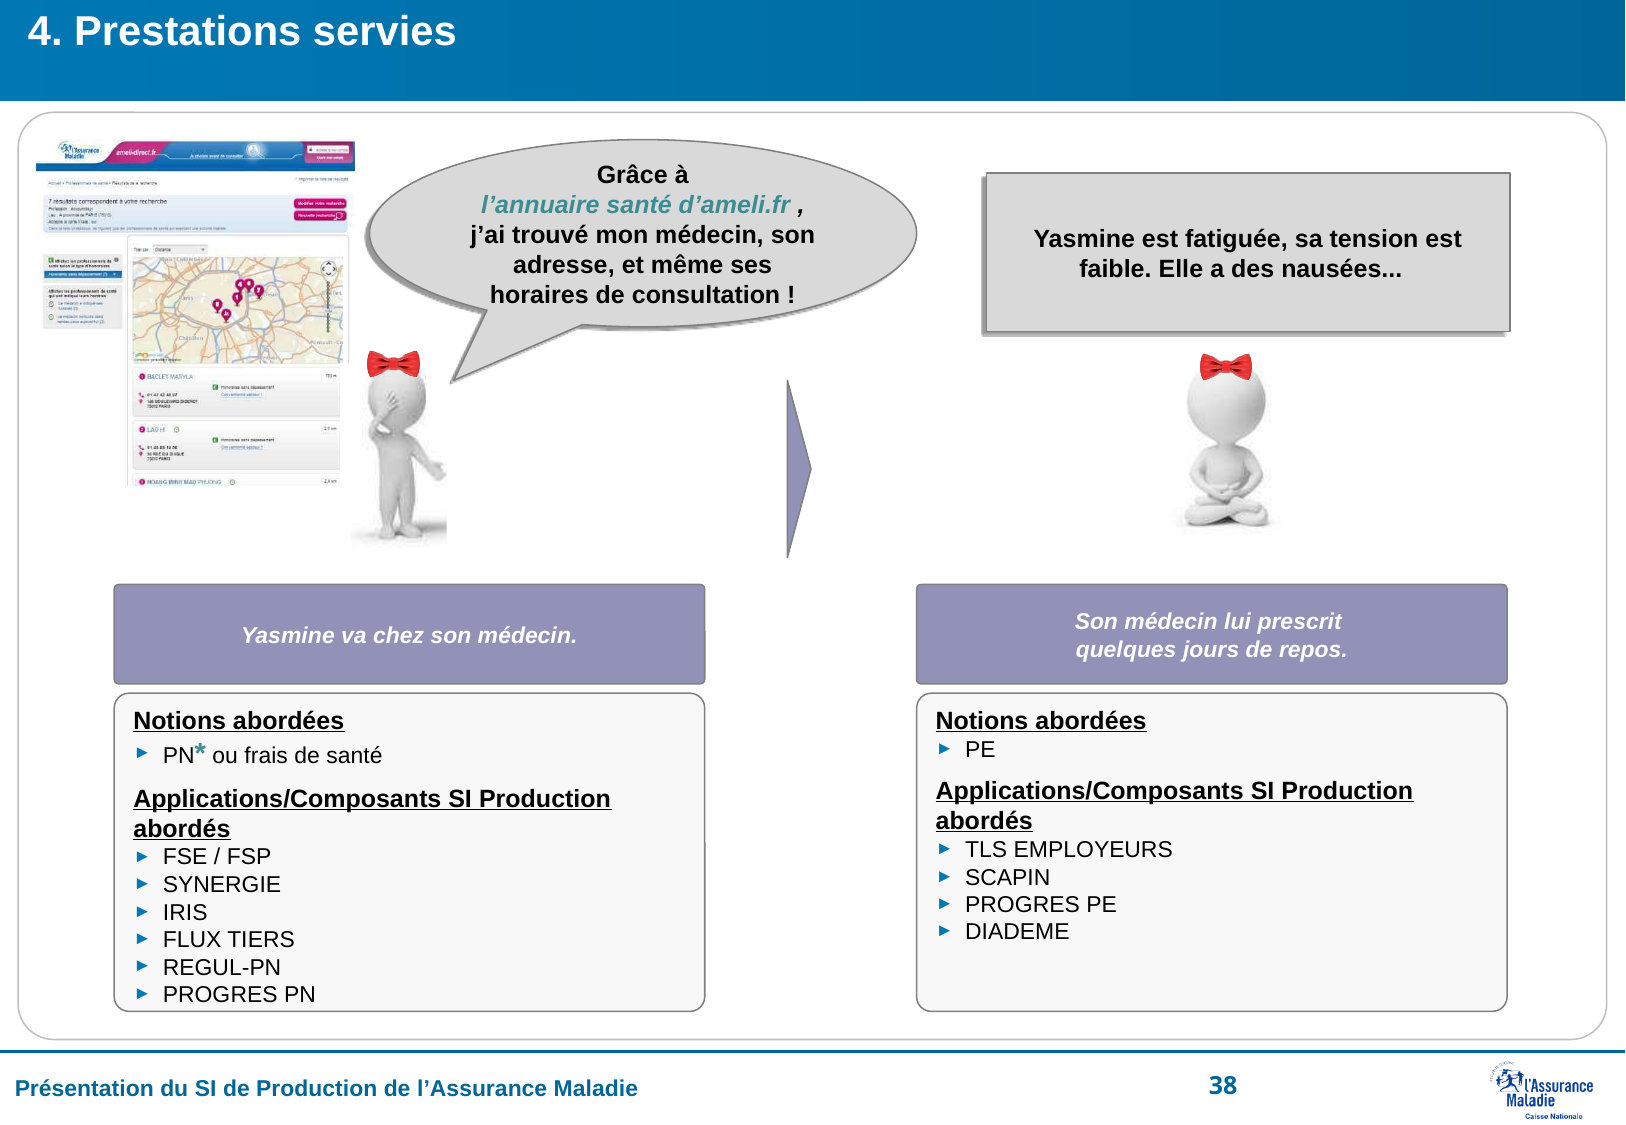

# 4. Prestations servies
Grâce à
l’annuaire santé d’ameli.fr , j’ai trouvé mon médecin, son adresse, et même ses horaires de consultation !
Yasmine est fatiguée, sa tension est faible. Elle a des nausées...
Yasmine va chez son médecin.
Son médecin lui prescrit
quelques jours de repos.
Notions abordées
PN* ou frais de santé
Applications/Composants SI Production abordés
FSE / FSP
SYNERGIE
IRIS
FLUX TIERS
REGUL-PN
PROGRES PN
Notions abordées
PE
Applications/Composants SI Production abordés
TLS EMPLOYEURS
SCAPIN
PROGRES PE
DIADEME